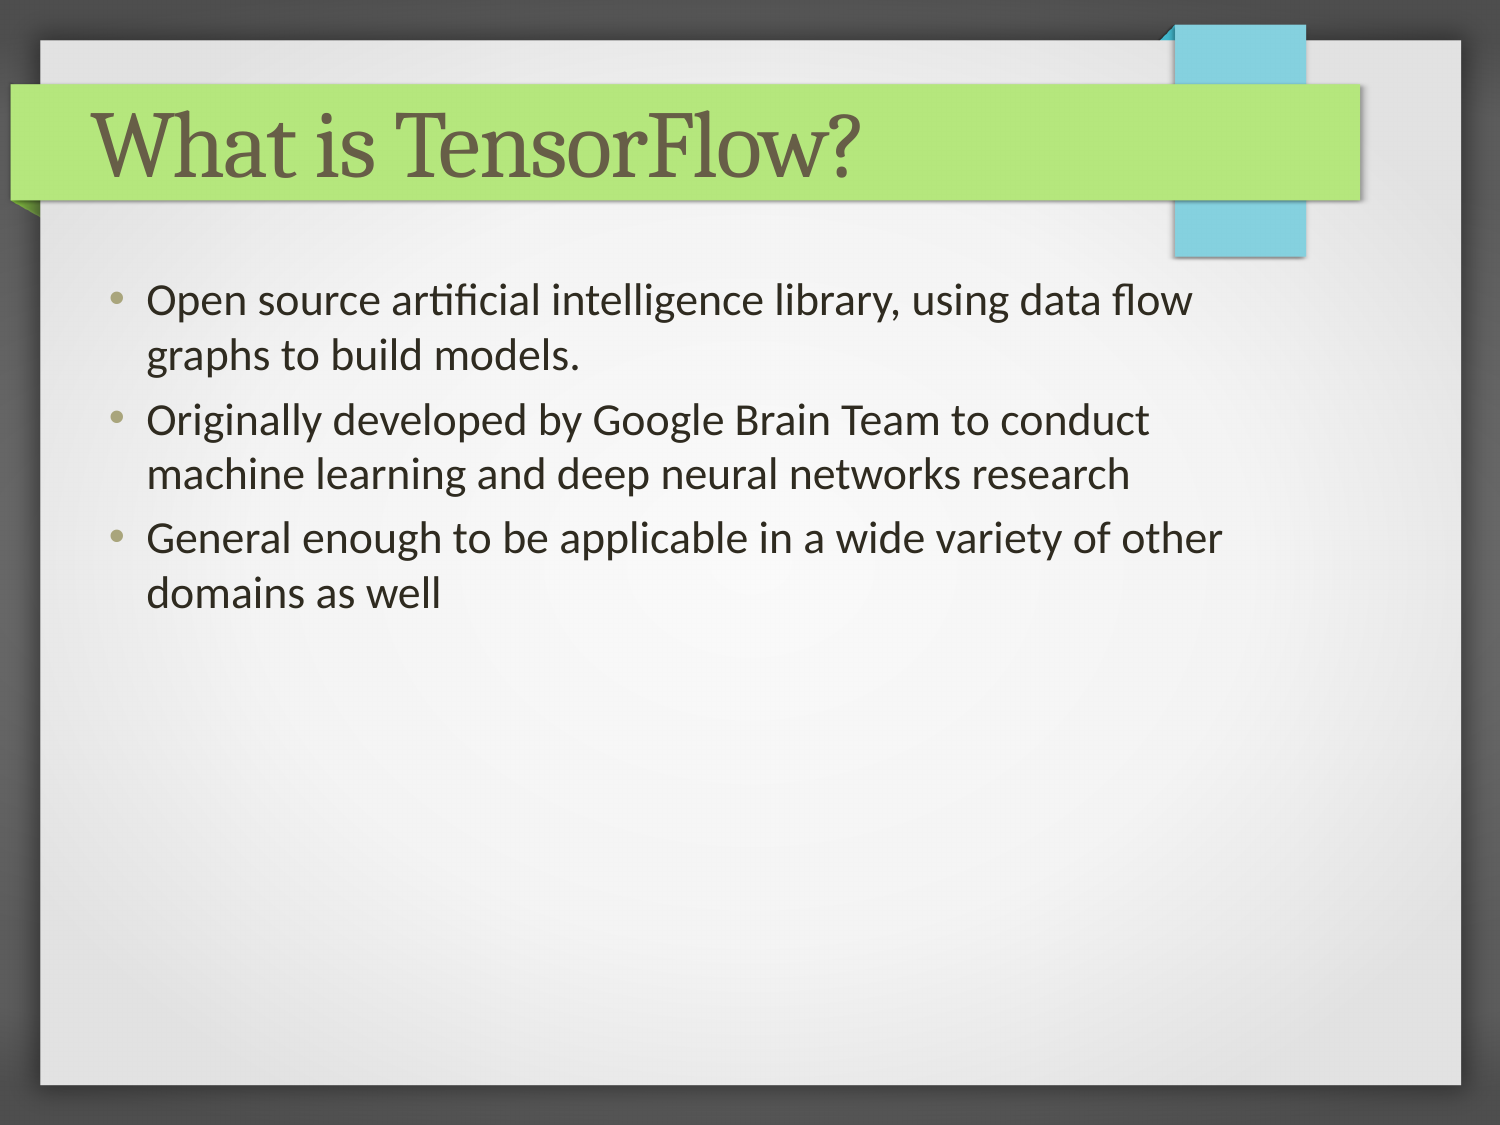

# What is TensorFlow?
Open source artificial intelligence library, using data flow graphs to build models.
Originally developed by Google Brain Team to conduct machine learning and deep neural networks research
General enough to be applicable in a wide variety of other domains as well